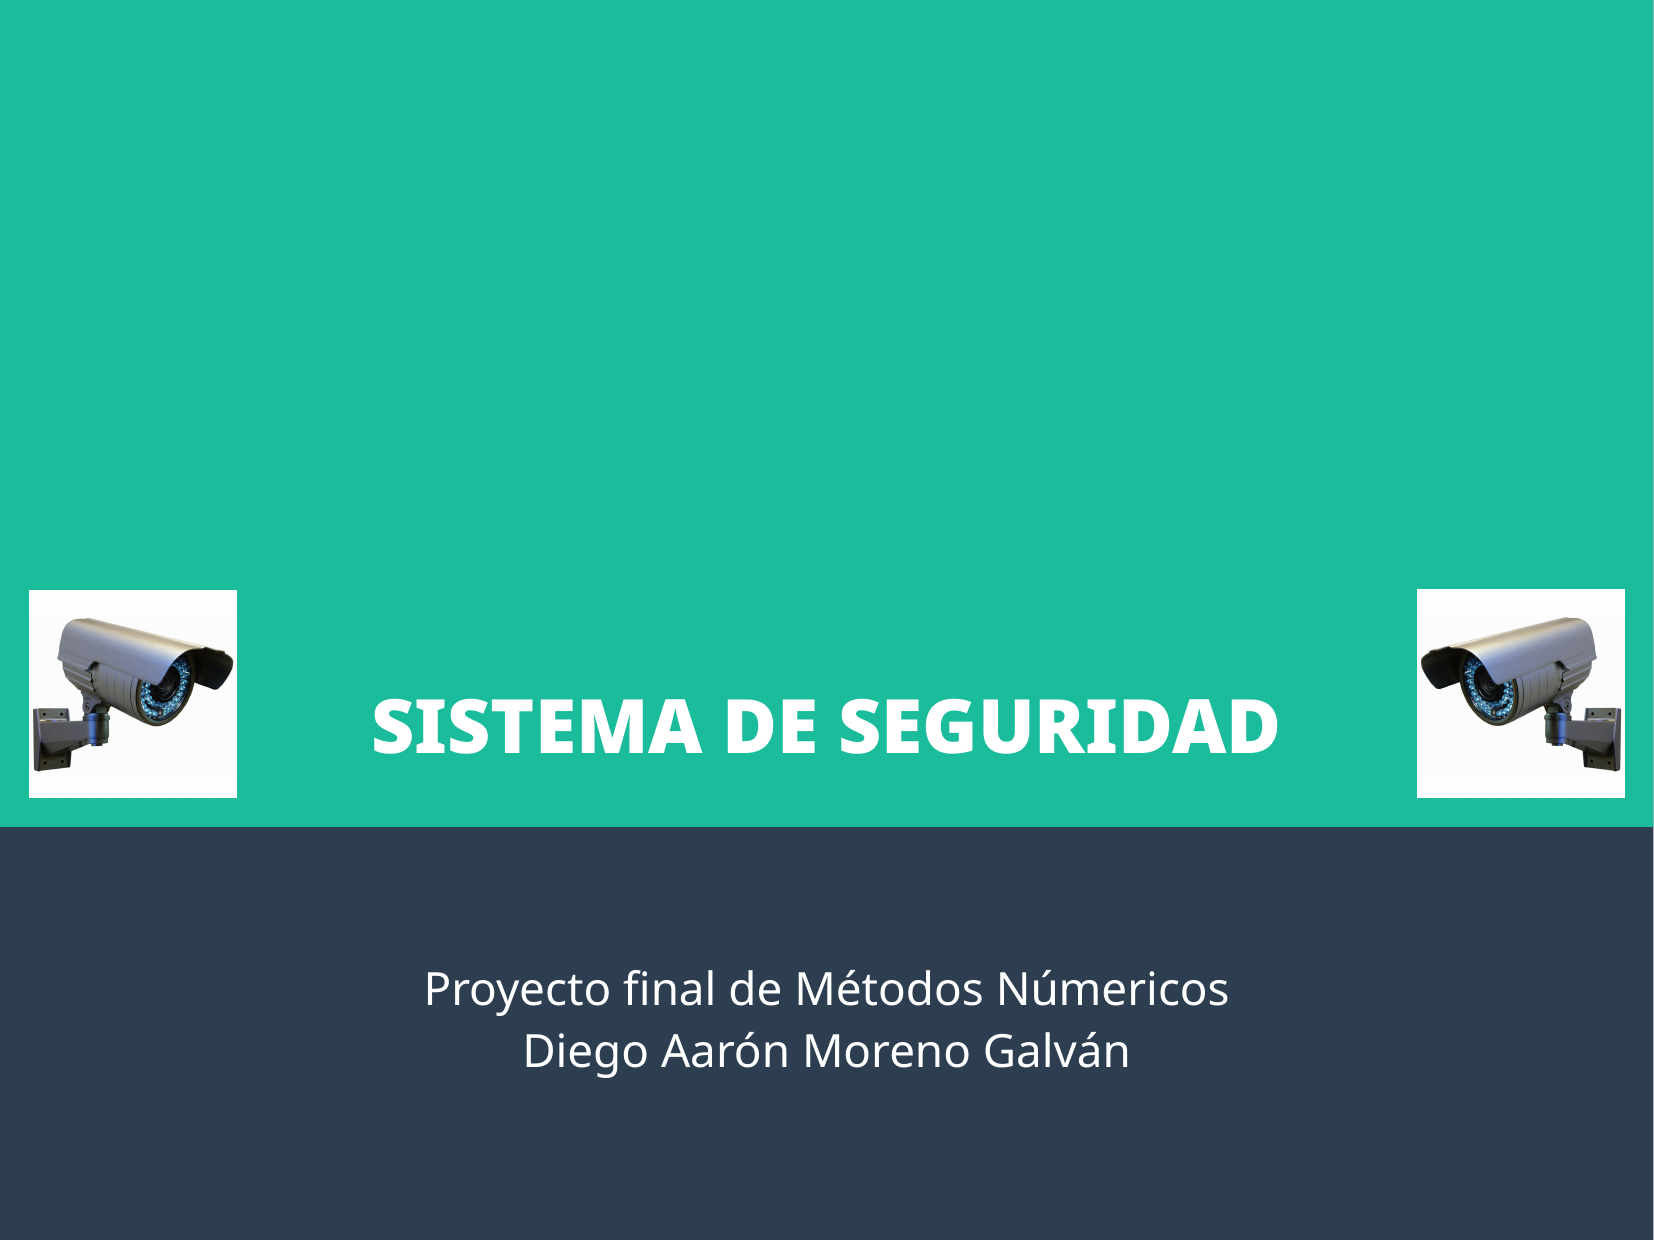

# SISTEMA DE SEGURIDAD
Proyecto final de Métodos Númericos
Diego Aarón Moreno Galván